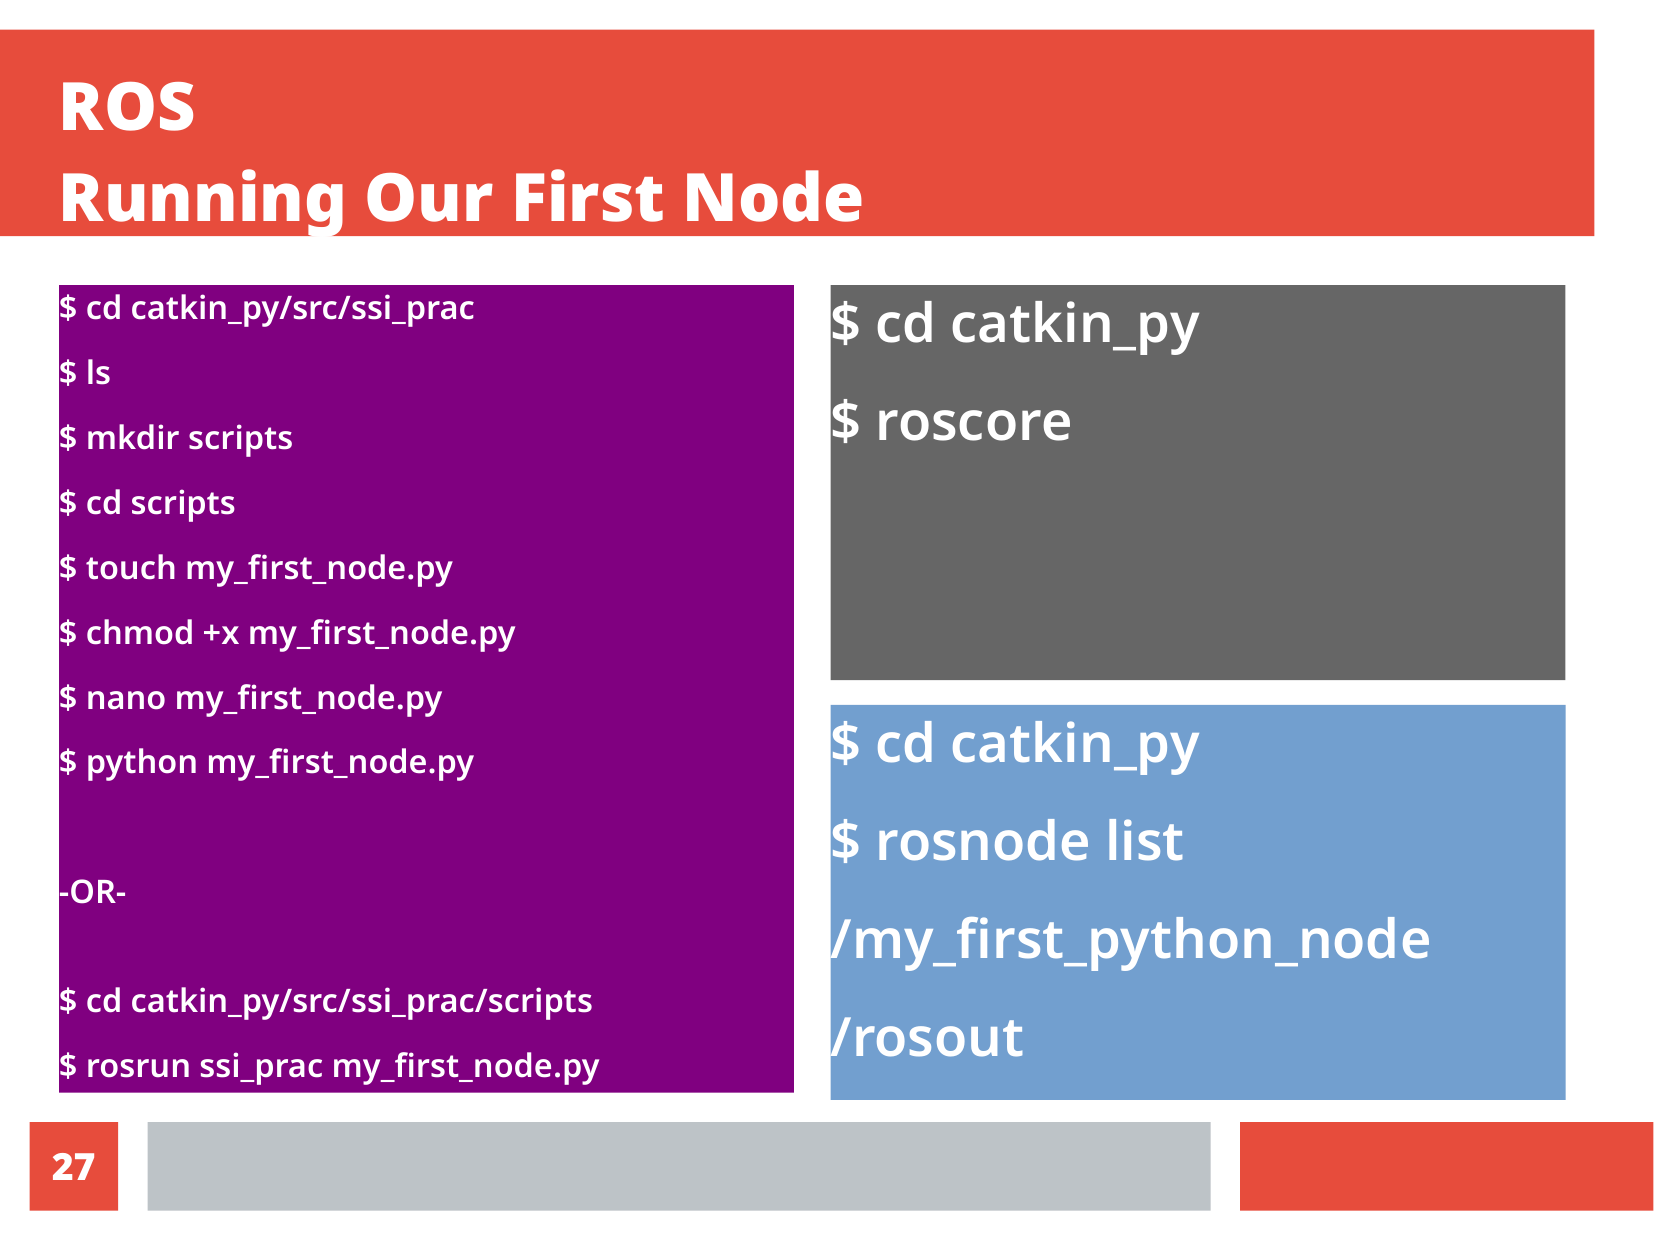

# ROS Running Our First Node
$ cd catkin_py/src/ssi_prac
$ ls
$ mkdir scripts
$ cd scripts
$ touch my_first_node.py
$ chmod +x my_first_node.py
$ nano my_first_node.py
$ python my_first_node.py
-OR-
$ cd catkin_py/src/ssi_prac/scripts
$ rosrun ssi_prac my_first_node.py
$ cd catkin_py
$ roscore
$ cd catkin_py
$ rosnode list
/my_first_python_node
/rosout
27